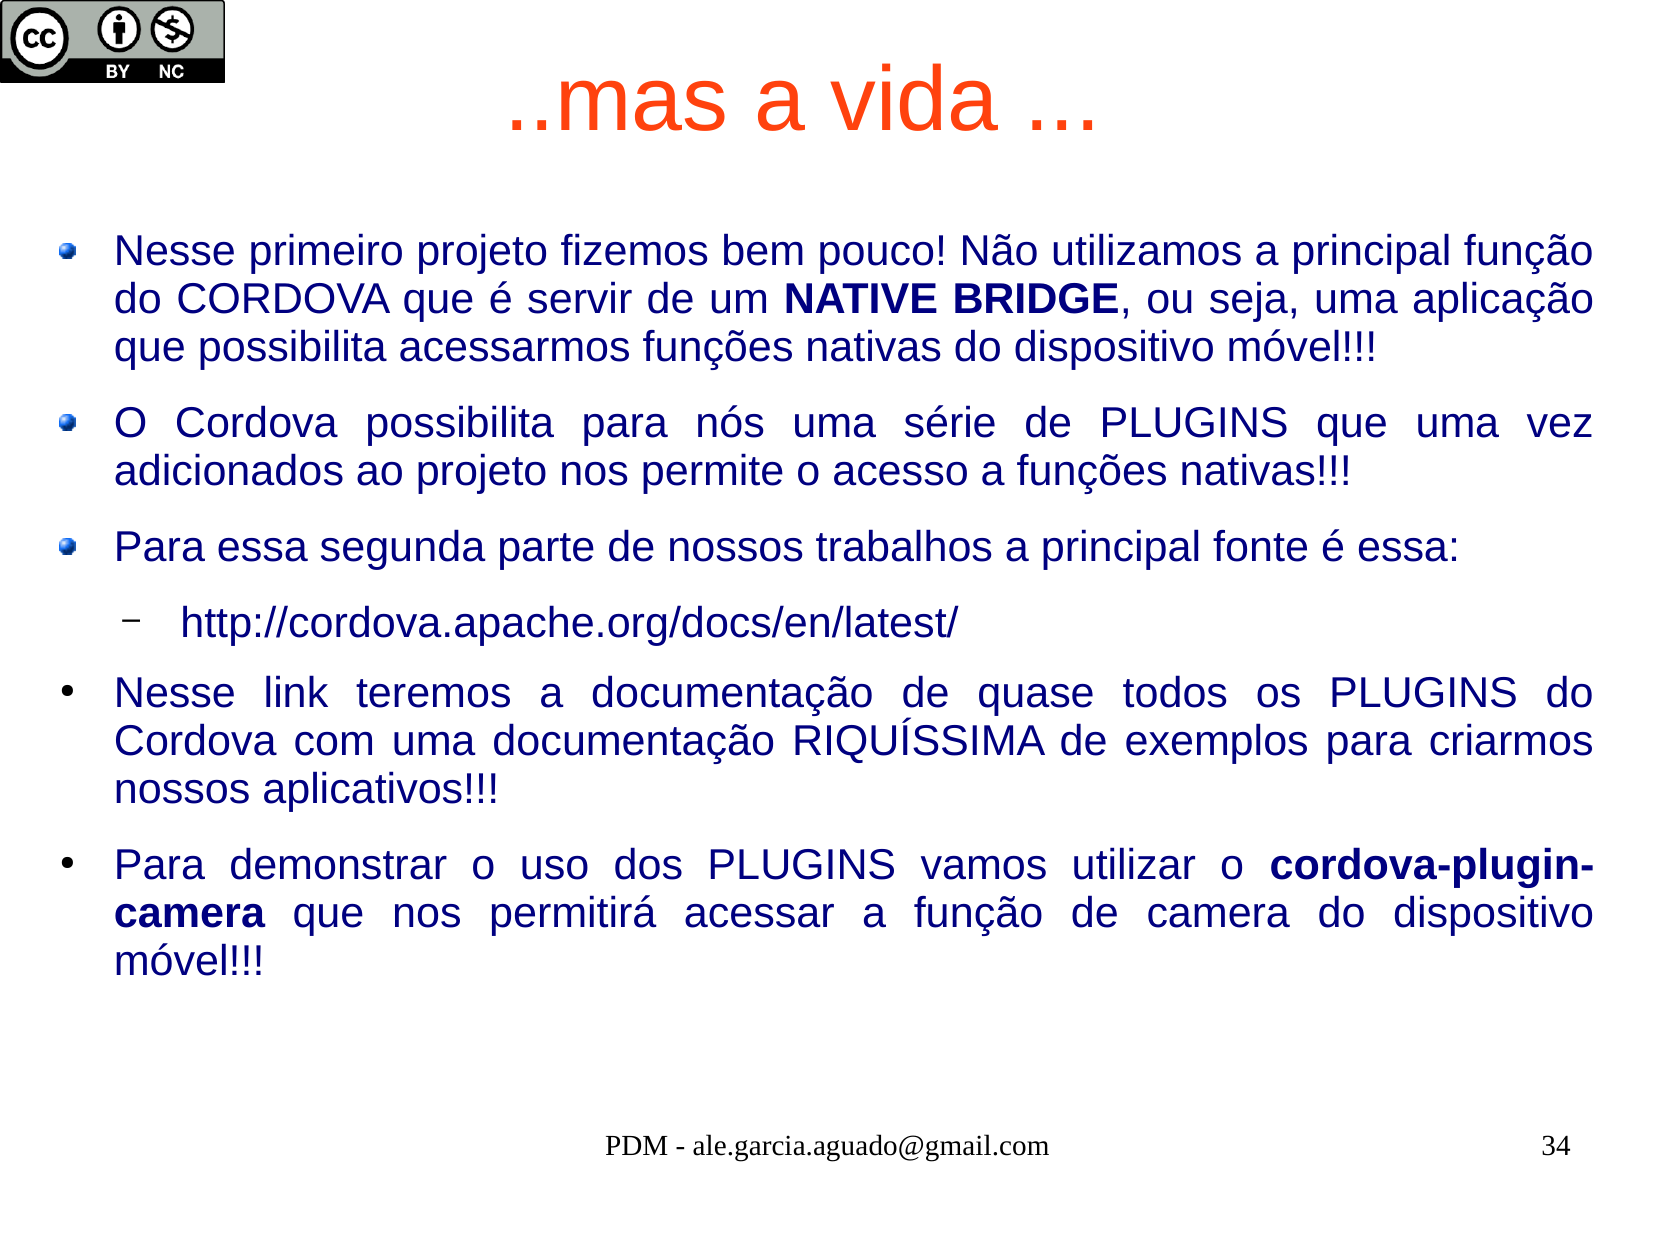

# ..mas a vida ...
Nesse primeiro projeto fizemos bem pouco! Não utilizamos a principal função do CORDOVA que é servir de um NATIVE BRIDGE, ou seja, uma aplicação que possibilita acessarmos funções nativas do dispositivo móvel!!!
O Cordova possibilita para nós uma série de PLUGINS que uma vez adicionados ao projeto nos permite o acesso a funções nativas!!!
Para essa segunda parte de nossos trabalhos a principal fonte é essa:
http://cordova.apache.org/docs/en/latest/
Nesse link teremos a documentação de quase todos os PLUGINS do Cordova com uma documentação RIQUÍSSIMA de exemplos para criarmos nossos aplicativos!!!
Para demonstrar o uso dos PLUGINS vamos utilizar o cordova-plugin-camera que nos permitirá acessar a função de camera do dispositivo móvel!!!
PDM - ale.garcia.aguado@gmail.com
34